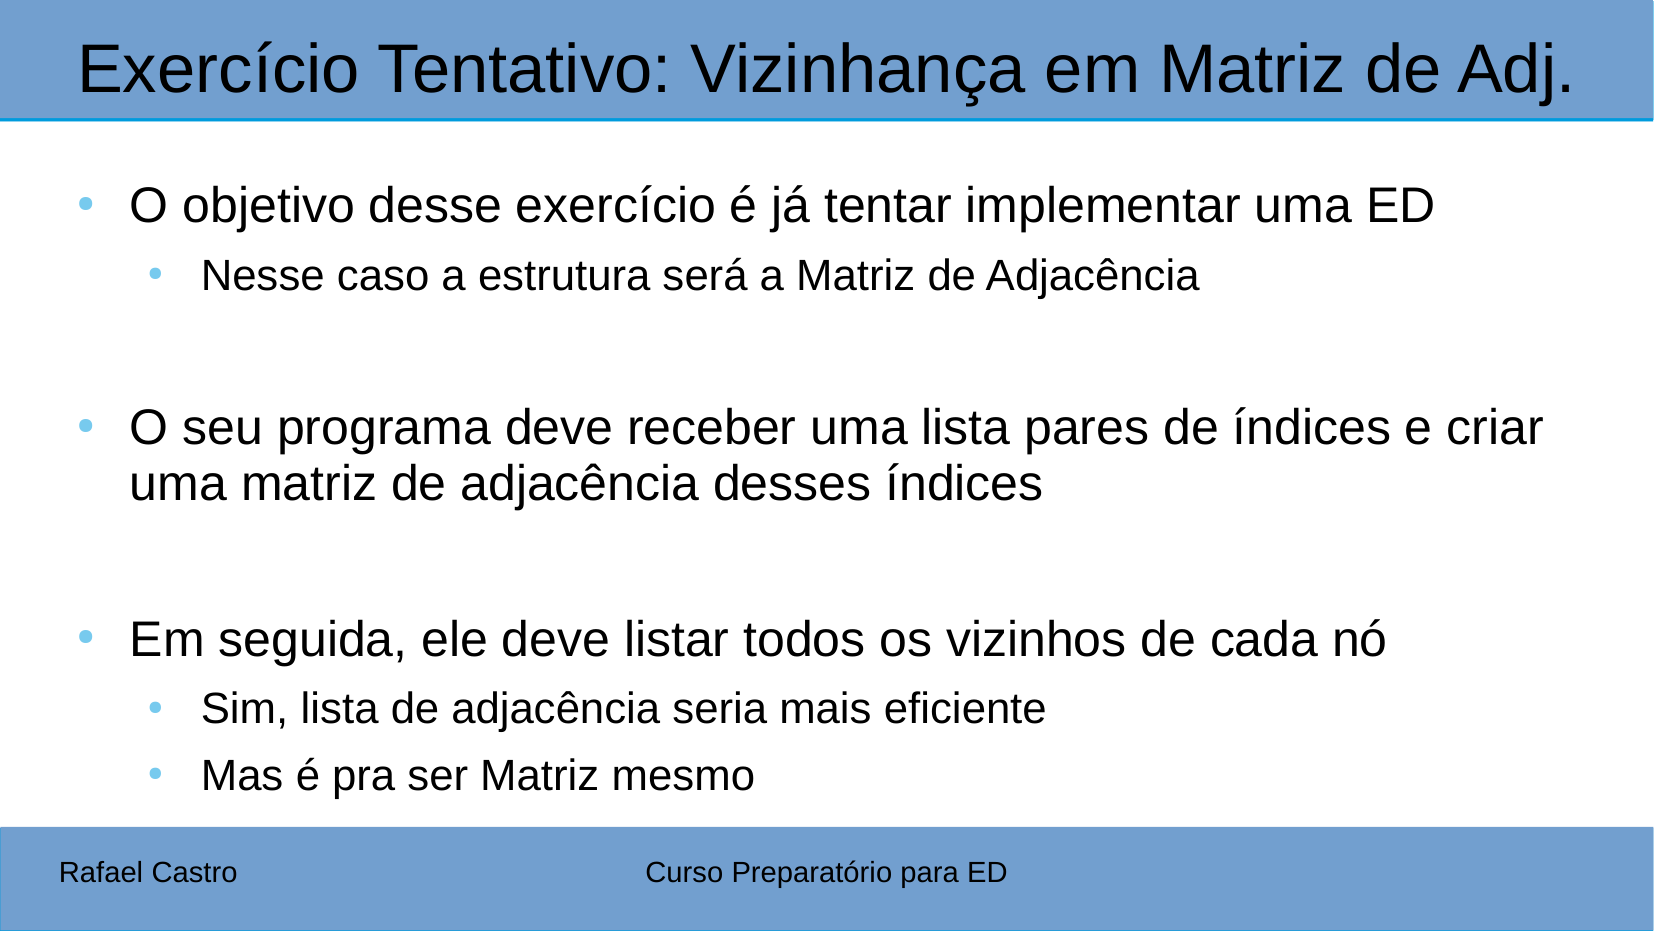

# Exercício Tentativo: Vizinhança em Matriz de Adj.
O objetivo desse exercício é já tentar implementar uma ED
Nesse caso a estrutura será a Matriz de Adjacência
O seu programa deve receber uma lista pares de índices e criar uma matriz de adjacência desses índices
Em seguida, ele deve listar todos os vizinhos de cada nó
Sim, lista de adjacência seria mais eficiente
Mas é pra ser Matriz mesmo
Curso Preparatório para ED